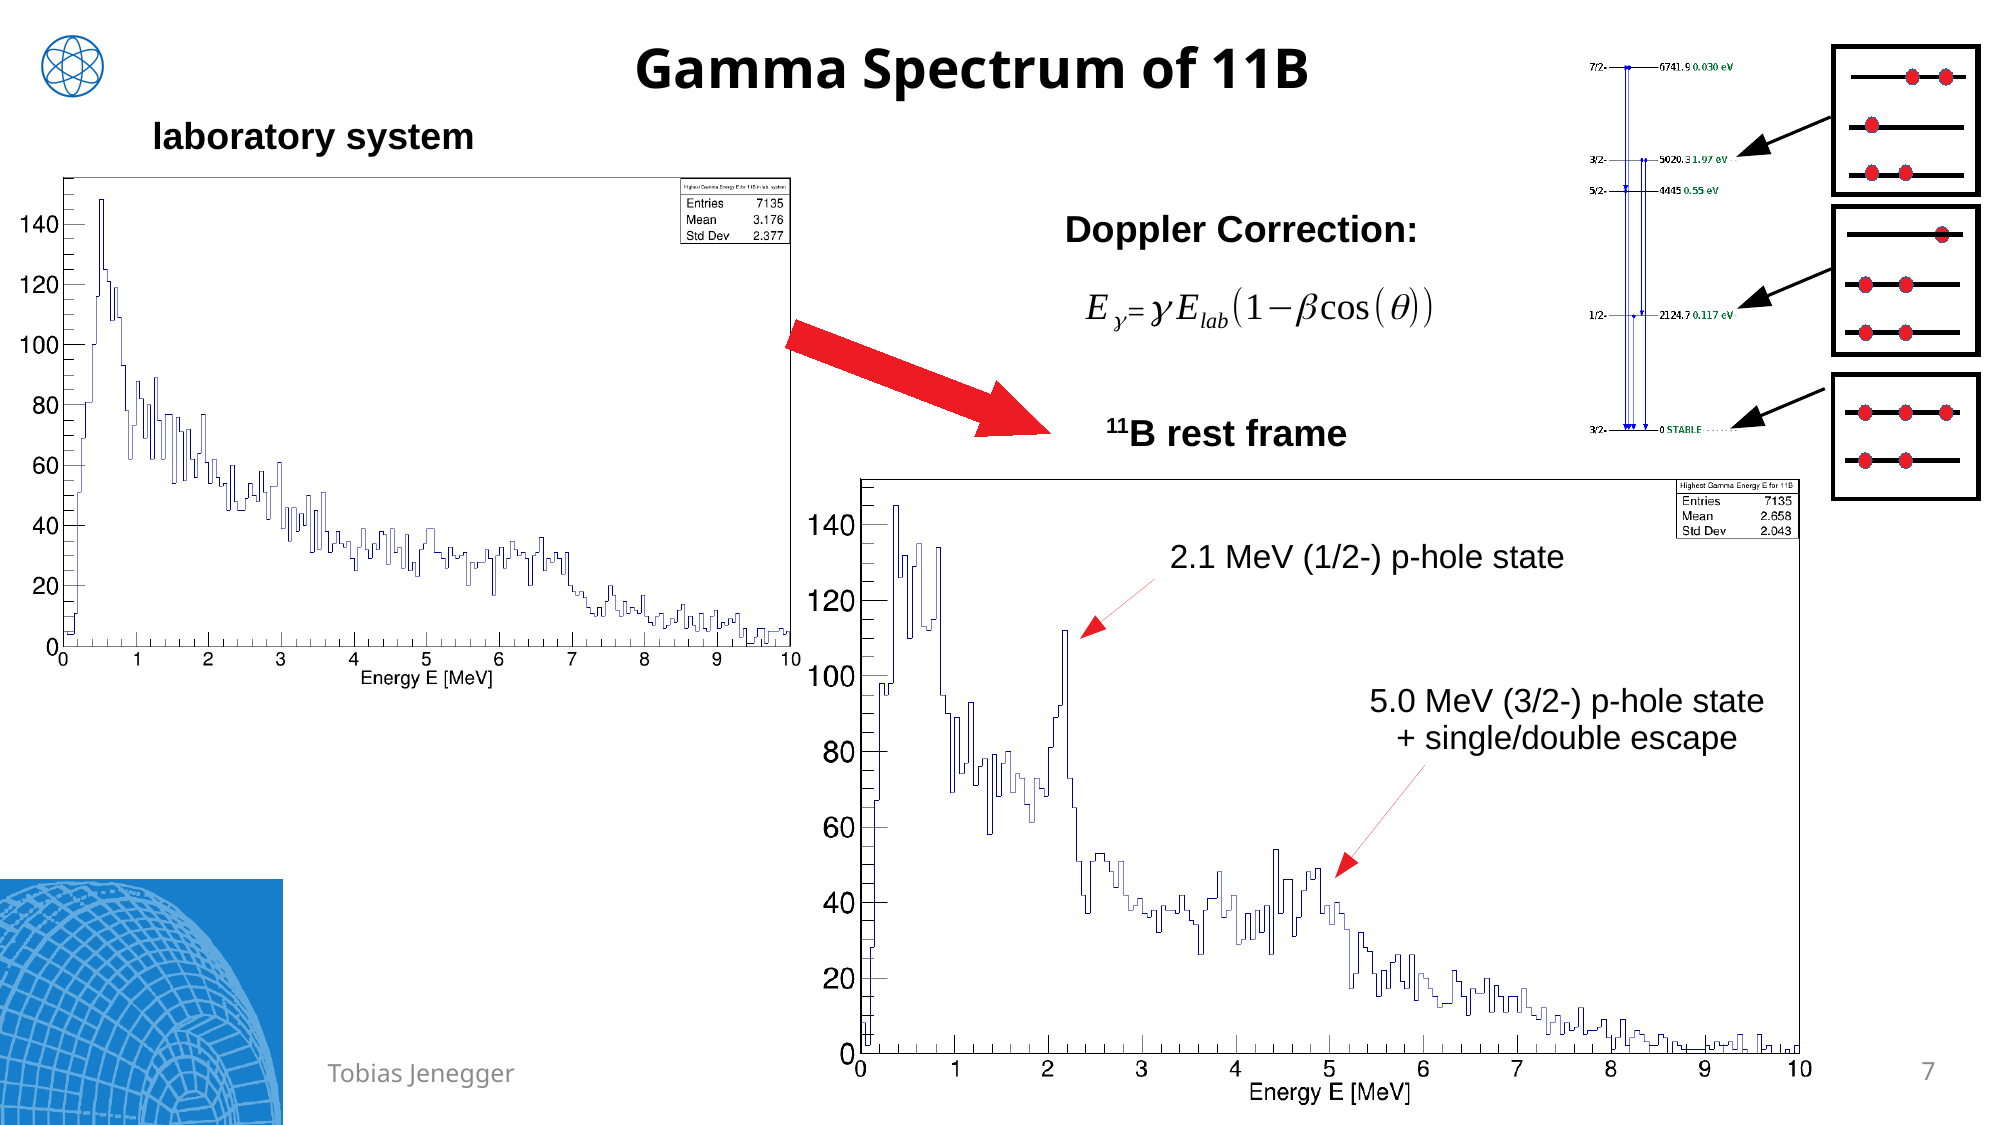

# Gamma Spectrum of 11B
laboratory system
Doppler Correction:
11B rest frame
2.1 MeV (1/2-) p-hole state
5.0 MeV (3/2-) p-hole state
+ single/double escape
Tobias Jenegger